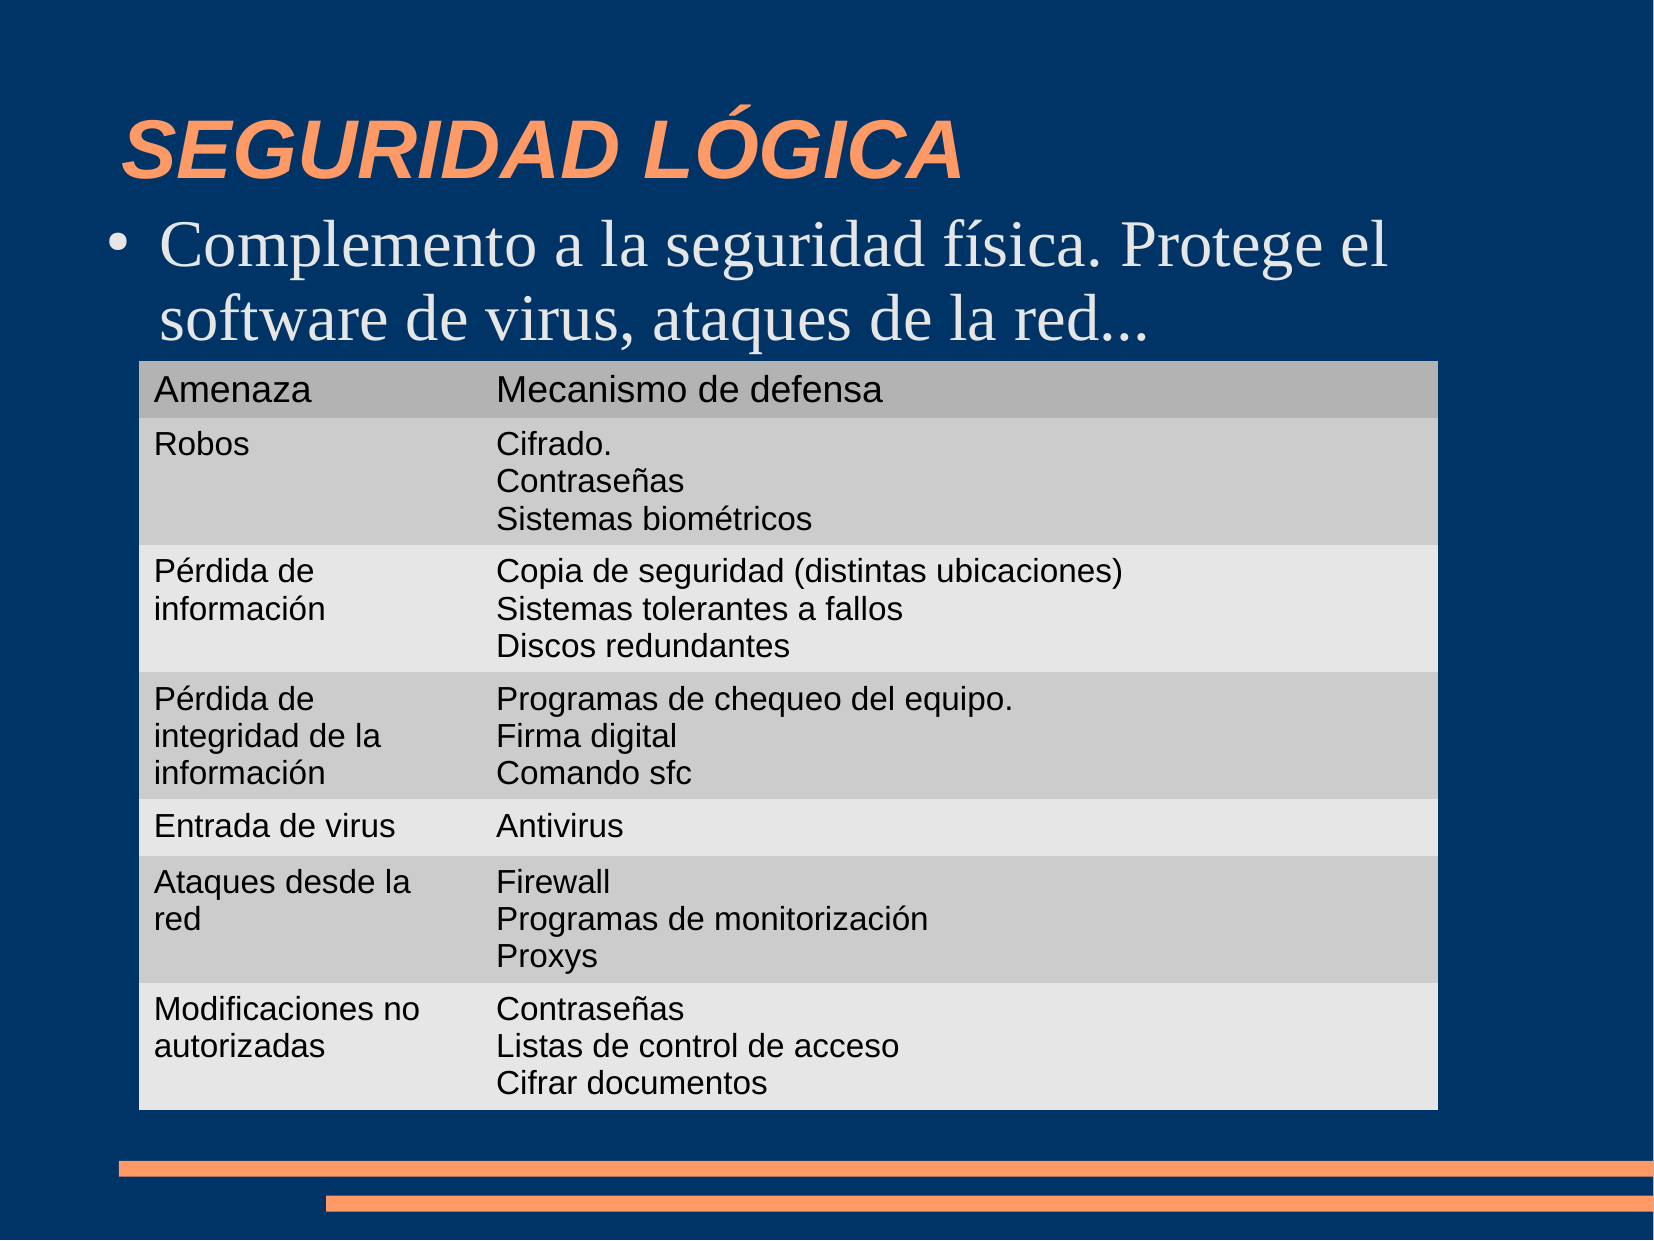

# SEGURIDAD LÓGICA
Complemento a la seguridad física. Protege el software de virus, ataques de la red...
| Amenaza | Mecanismo de defensa |
| --- | --- |
| Robos | Cifrado. Contraseñas Sistemas biométricos |
| Pérdida de información | Copia de seguridad (distintas ubicaciones) Sistemas tolerantes a fallos Discos redundantes |
| Pérdida de integridad de la información | Programas de chequeo del equipo. Firma digital Comando sfc |
| Entrada de virus | Antivirus |
| Ataques desde la red | Firewall Programas de monitorización Proxys |
| Modificaciones no autorizadas | Contraseñas Listas de control de acceso Cifrar documentos |